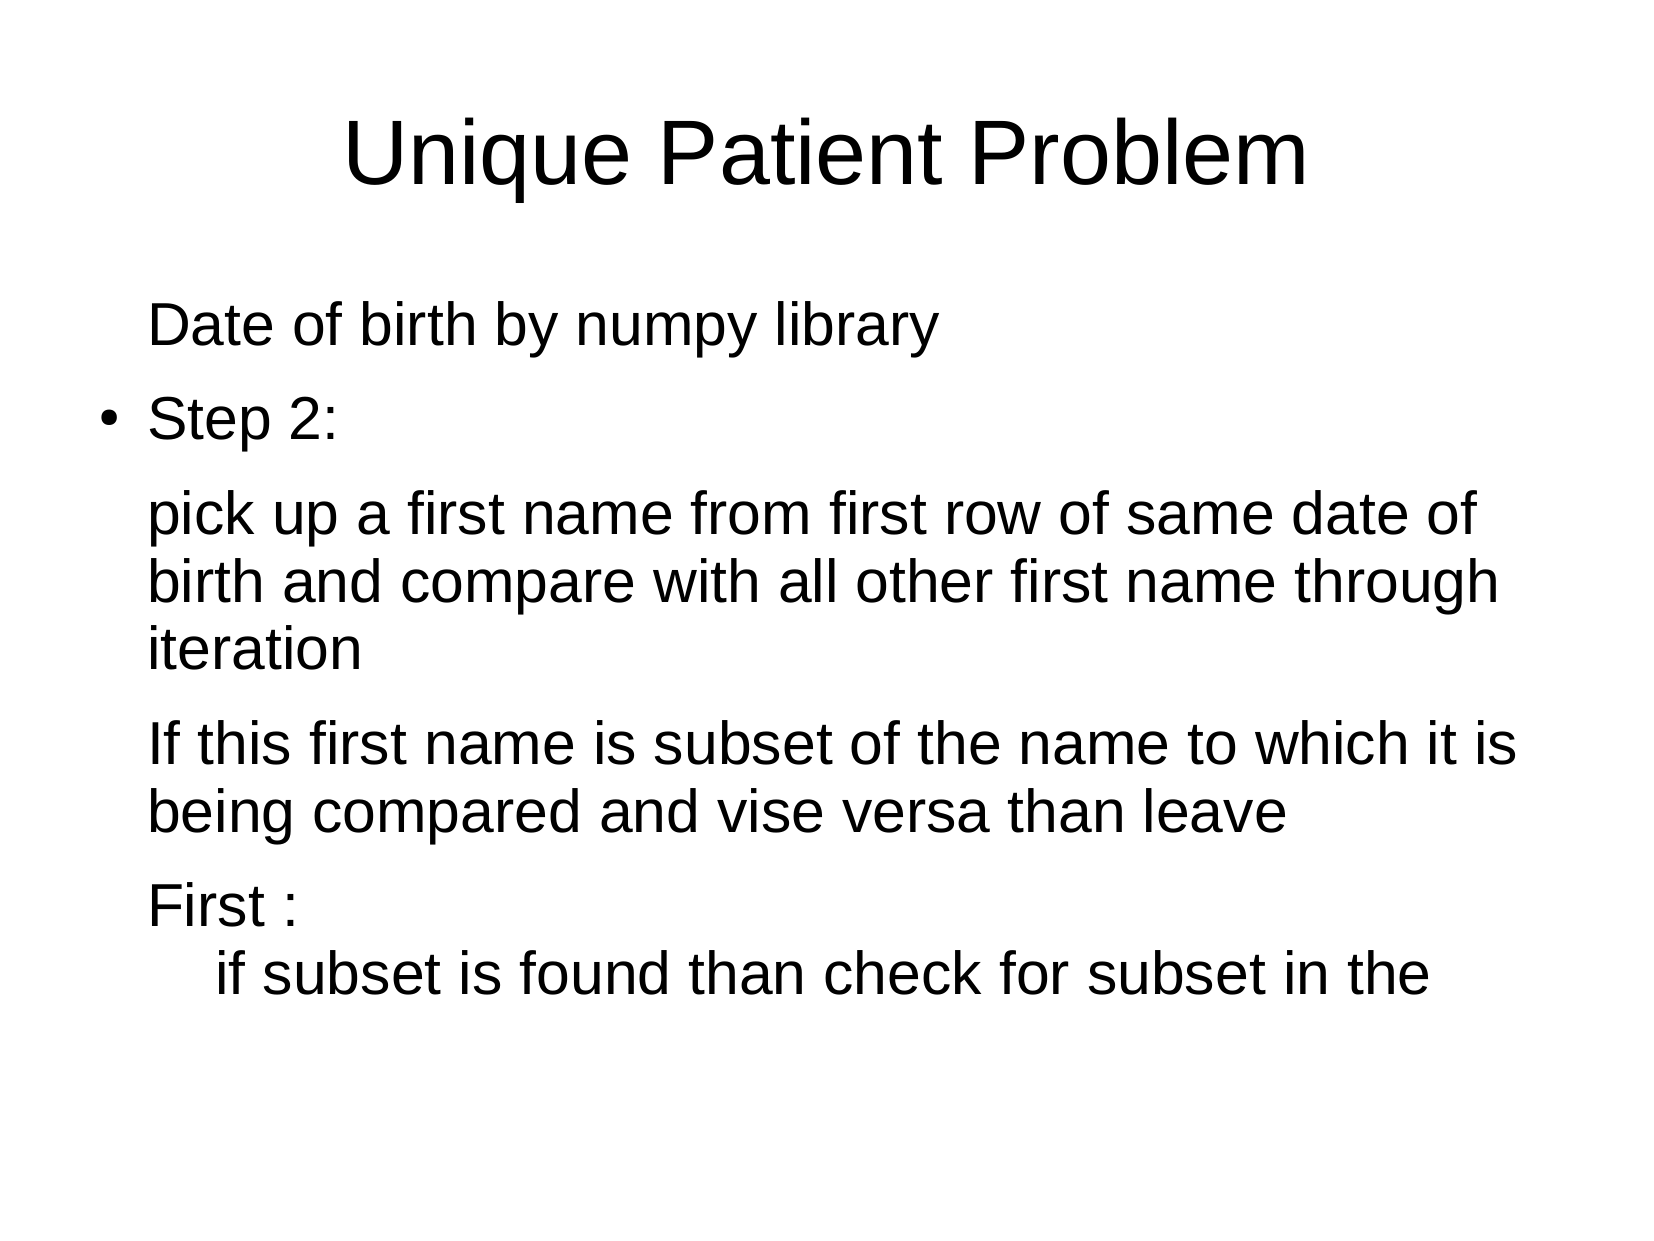

# Unique Patient Problem
Date of birth by numpy library
Step 2:
pick up a first name from first row of same date of birth and compare with all other first name through iteration
If this first name is subset of the name to which it is being compared and vise versa than leave
First :
			if subset is found than check for subset in the